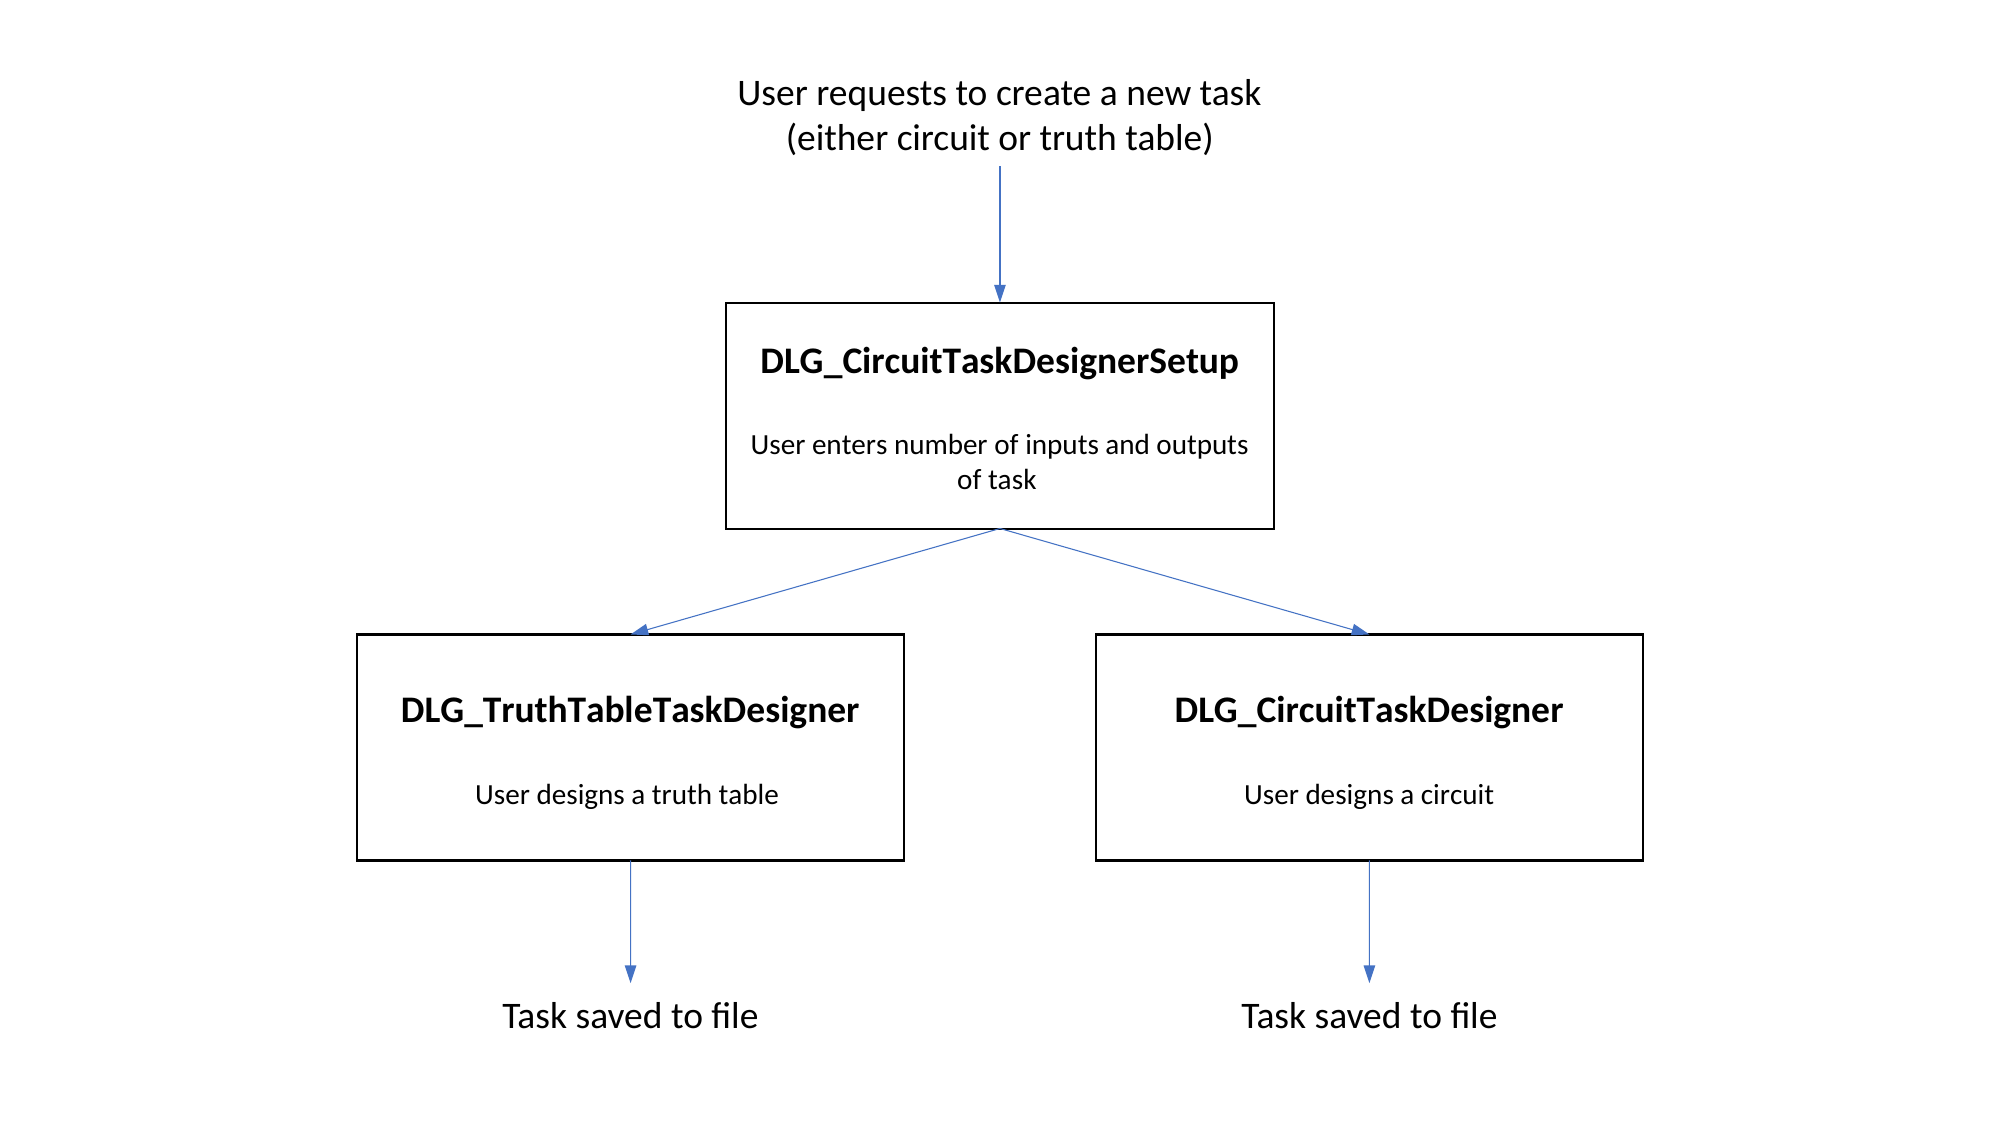

User requests to create a new task (either circuit or truth table)
DLG_CircuitTaskDesignerSetup
User enters number of inputs and outputs of task
DLG_TruthTableTaskDesigner
User designs a truth table
DLG_CircuitTaskDesigner
User designs a circuit
Task saved to file
Task saved to file